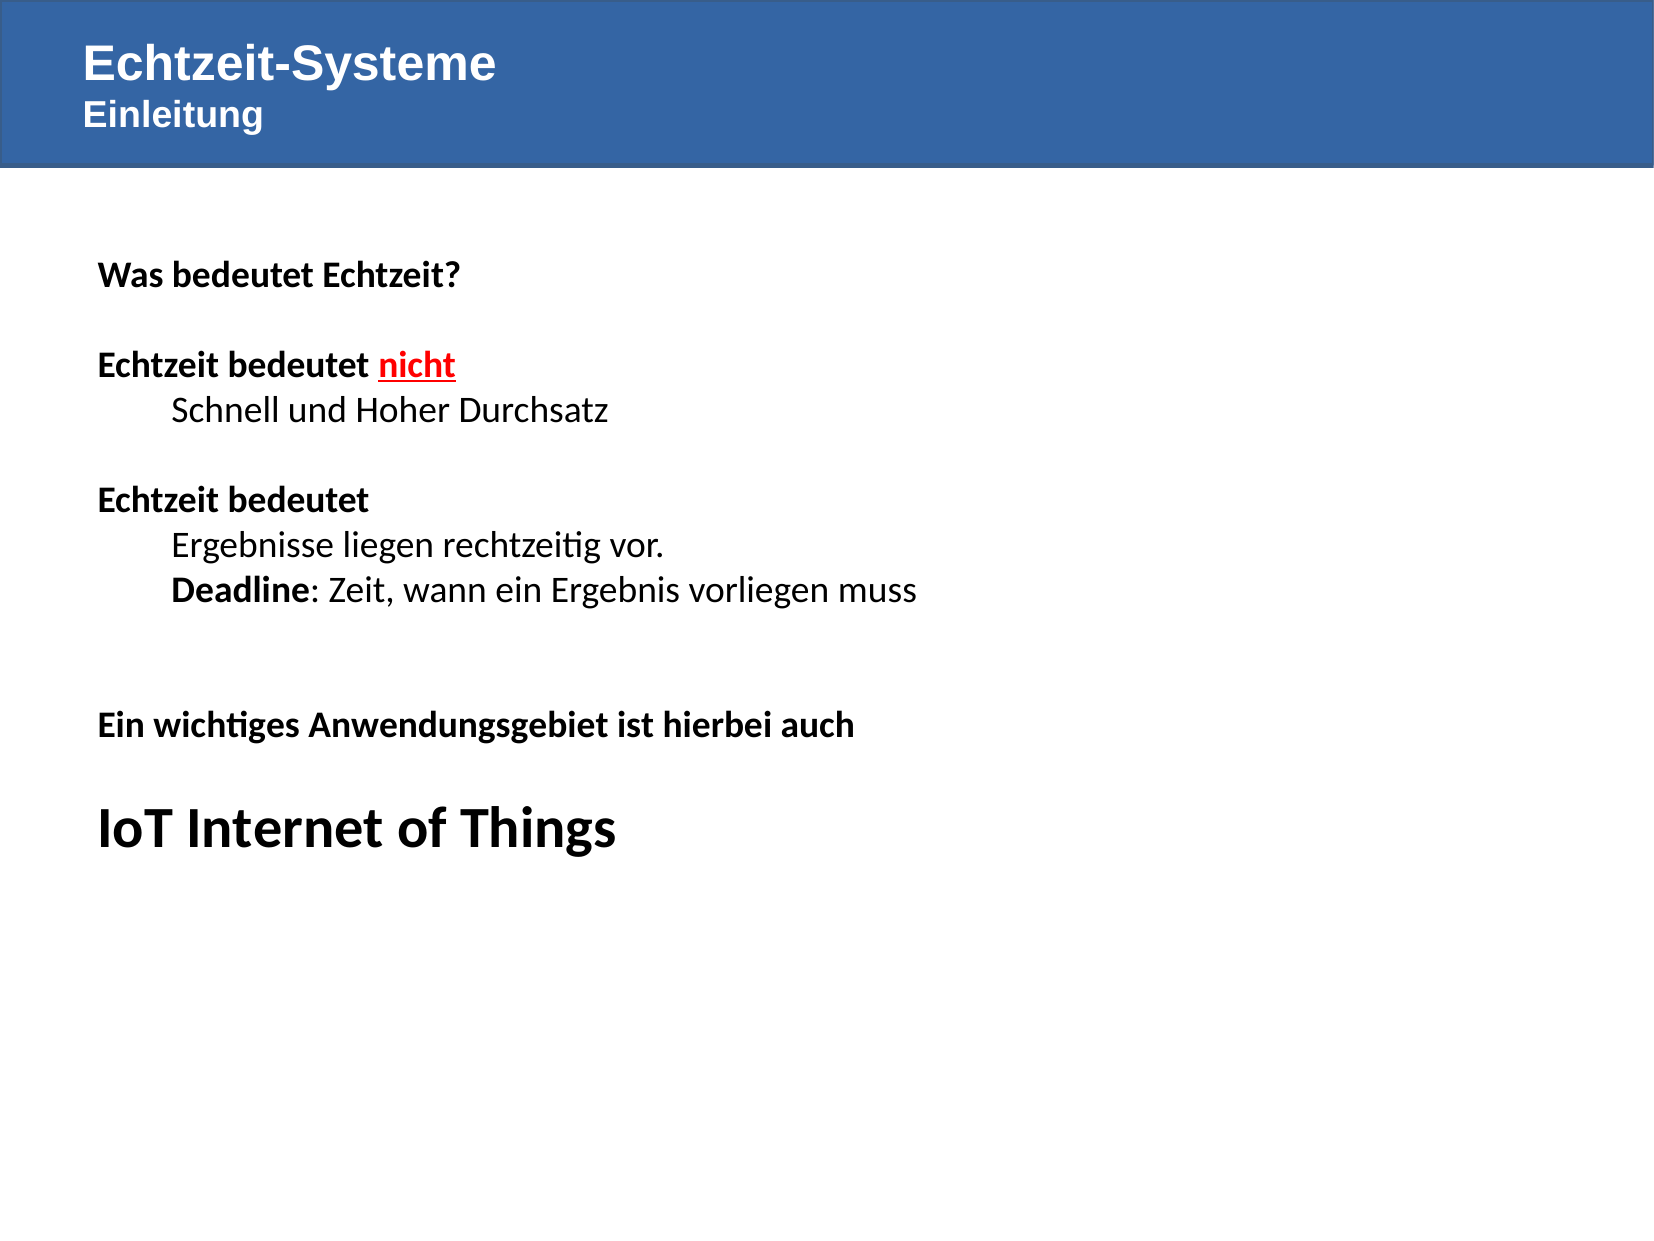

# Echtzeit-Systeme Einleitung
Was bedeutet Echtzeit?
Echtzeit bedeutet nicht
 	Schnell und Hoher Durchsatz 
Echtzeit bedeutet
	Ergebnisse liegen rechtzeitig vor.
	Deadline: Zeit, wann ein Ergebnis vorliegen muss
Ein wichtiges Anwendungsgebiet ist hierbei auch
IoT Internet of Things